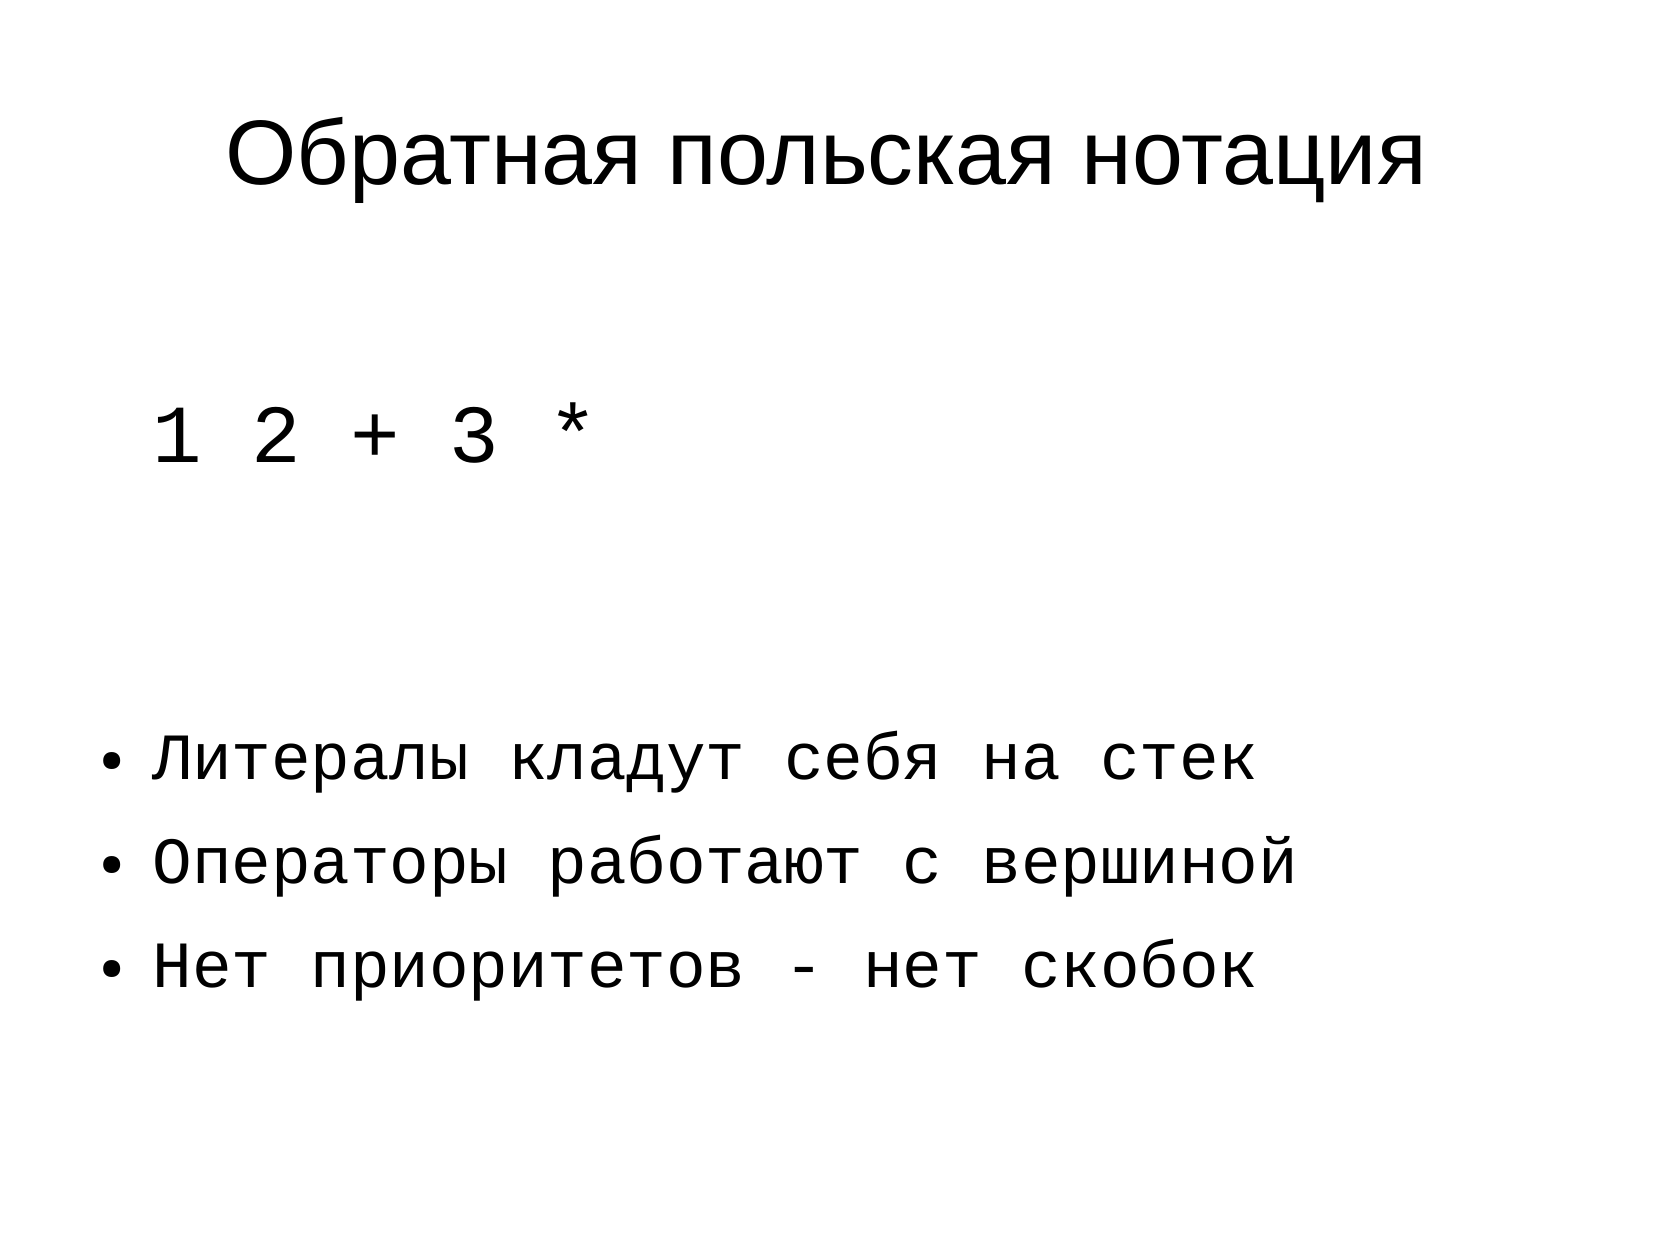

# Обратная польская нотация
1 2 + 3 *
Литералы кладут себя на стек
Операторы работают с вершиной
Нет приоритетов - нет скобок